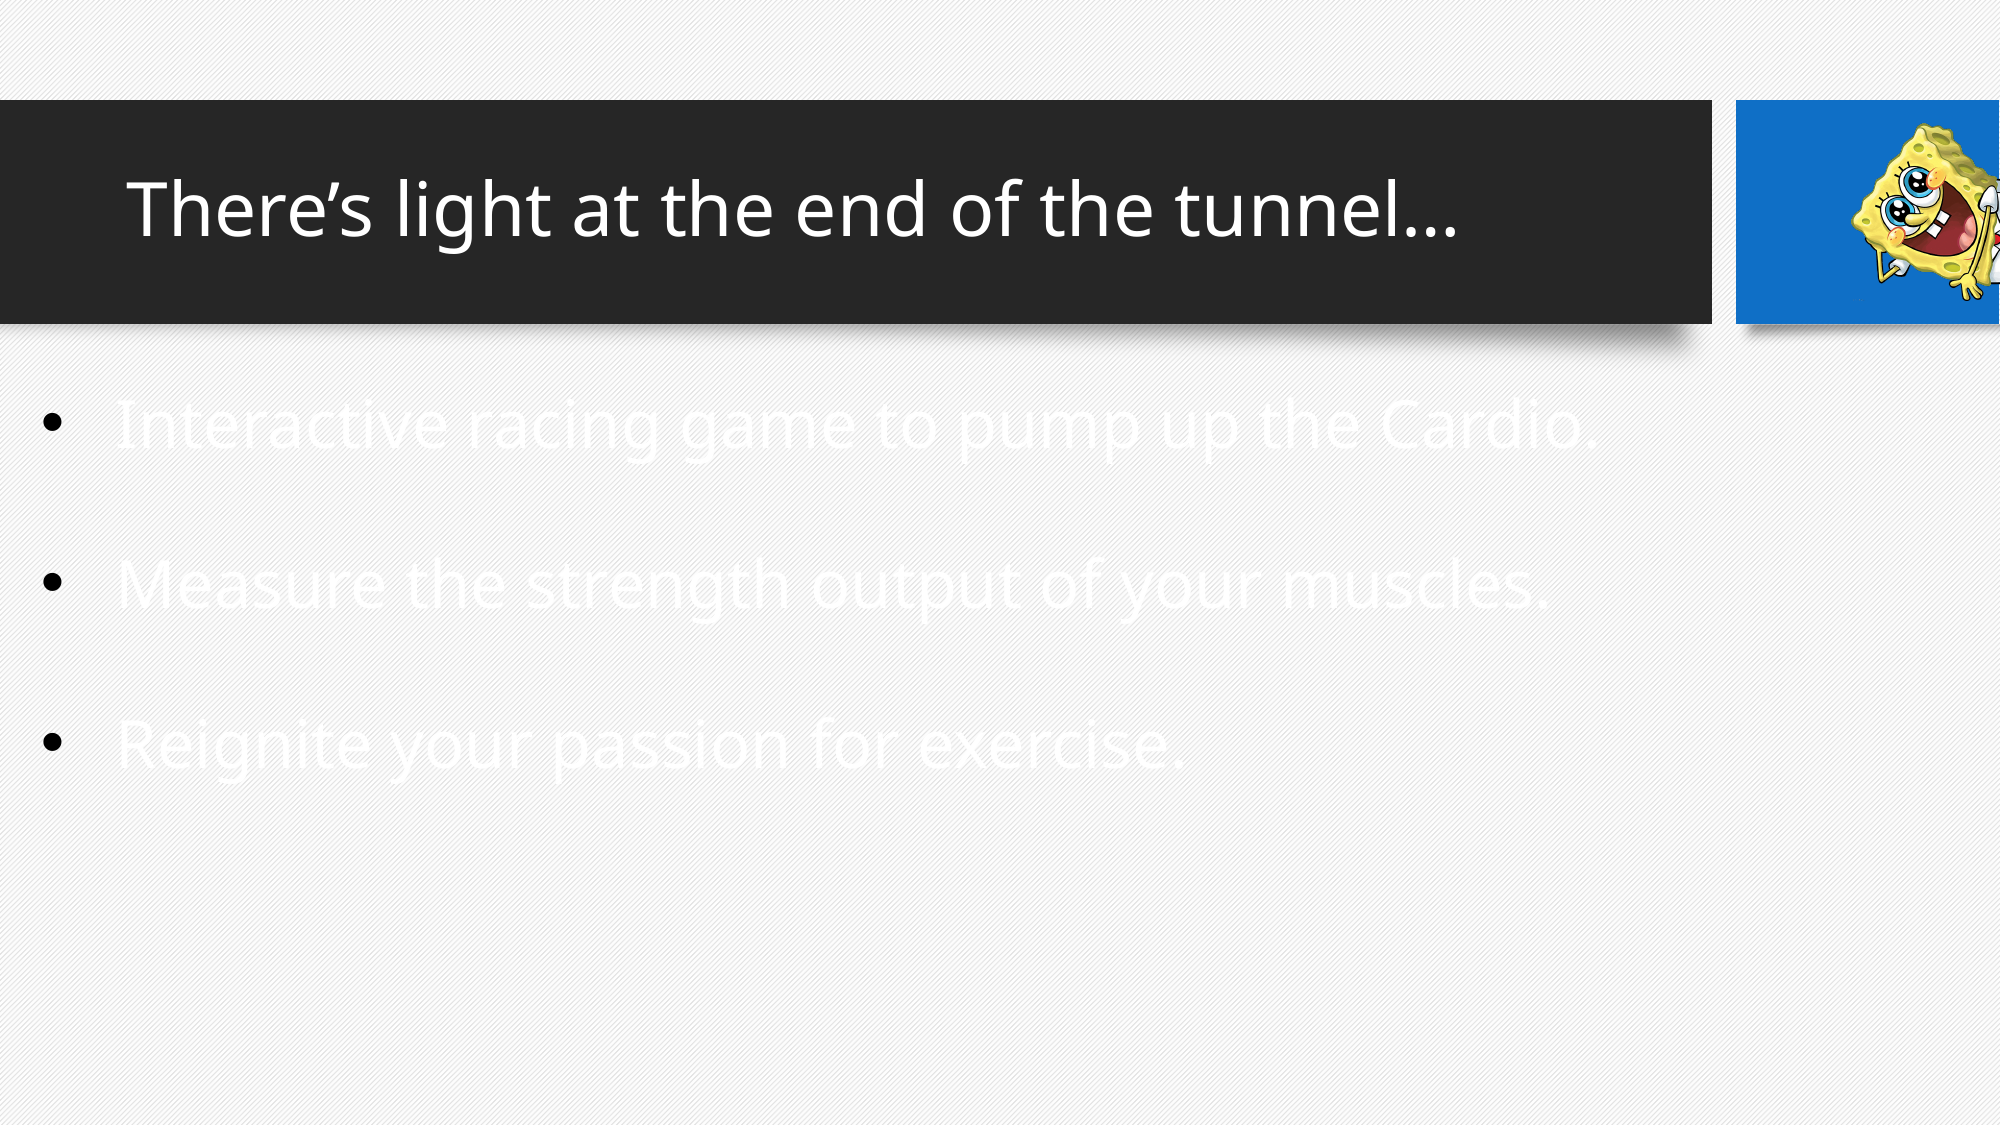

# There’s light at the end of the tunnel…
Interactive racing game to pump up the Cardio.
Measure the strength output of your muscles.
Reignite your passion for exercise.